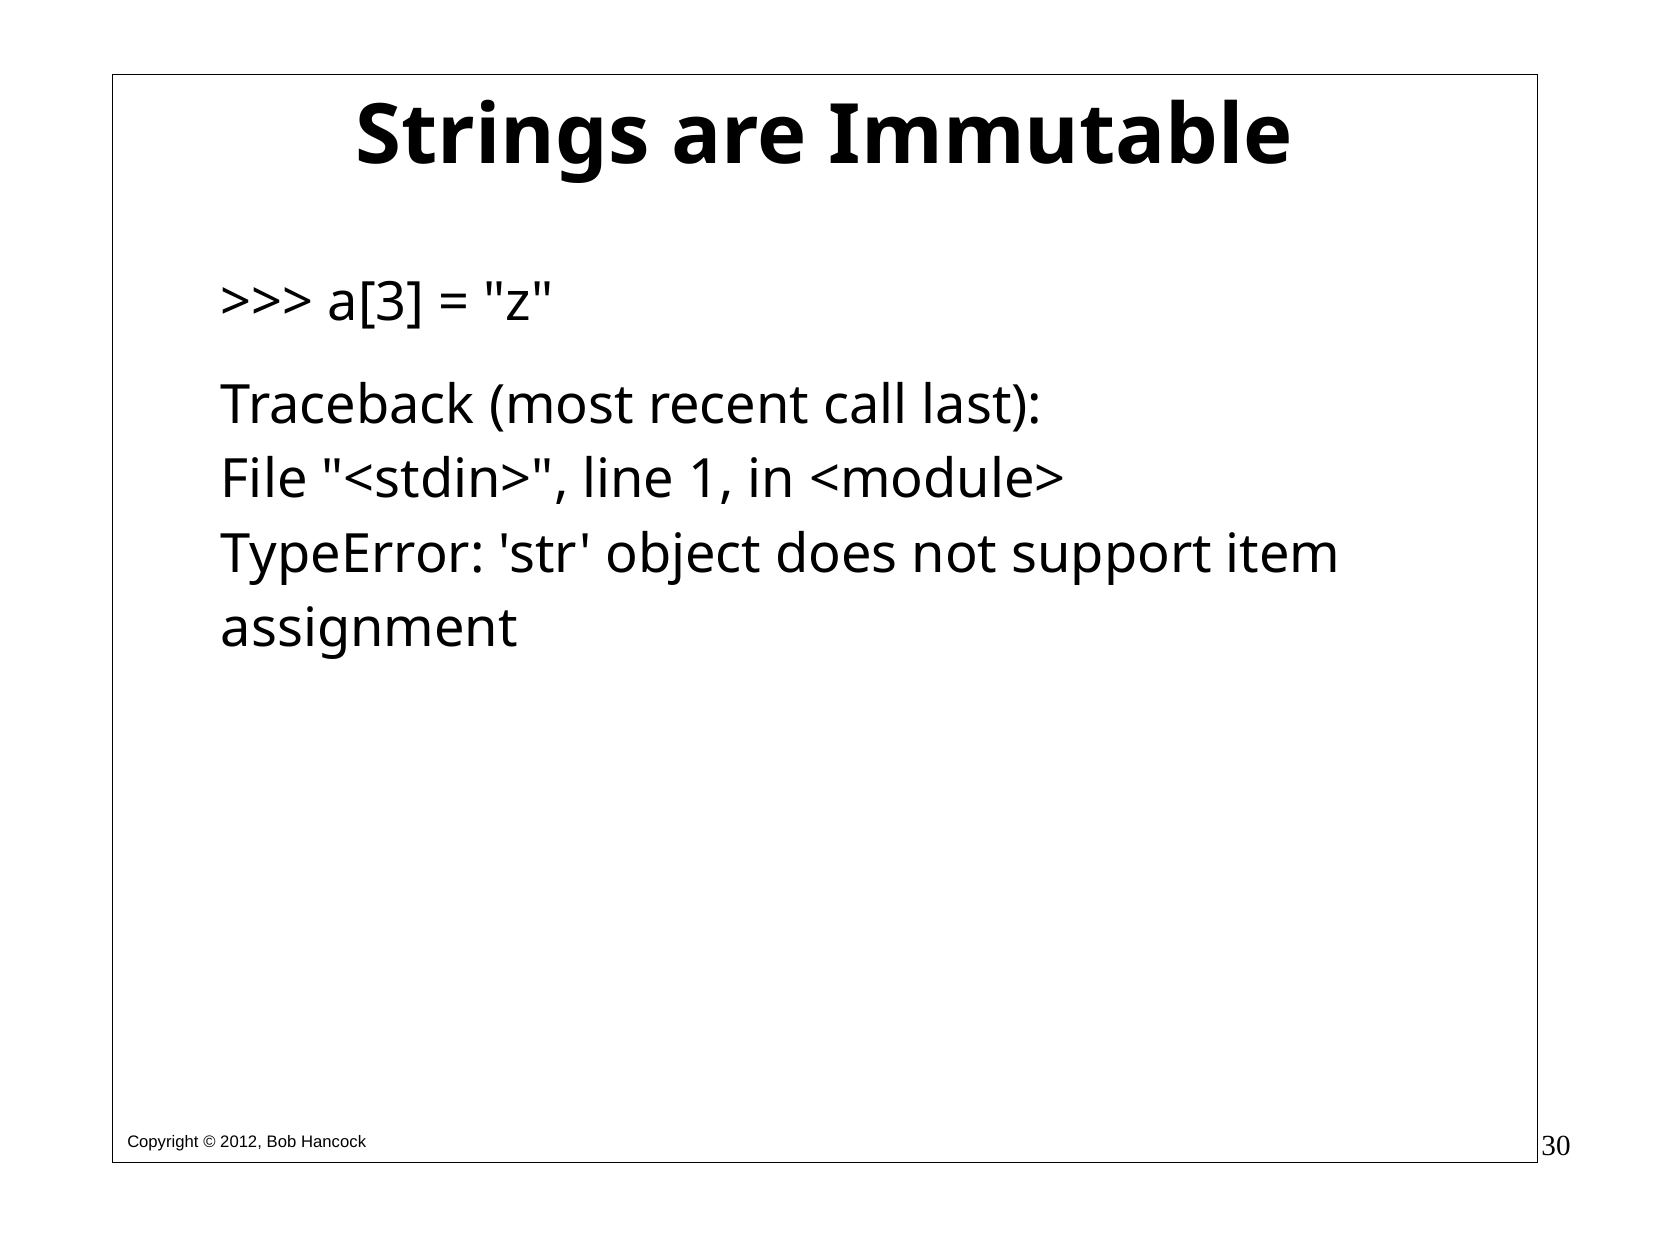

# Strings are Immutable
>>> a[3] = "z"
Traceback (most recent call last):
File "<stdin>", line 1, in <module>
TypeError: 'str' object does not support item assignment
Copyright © 2012, Bob Hancock
30